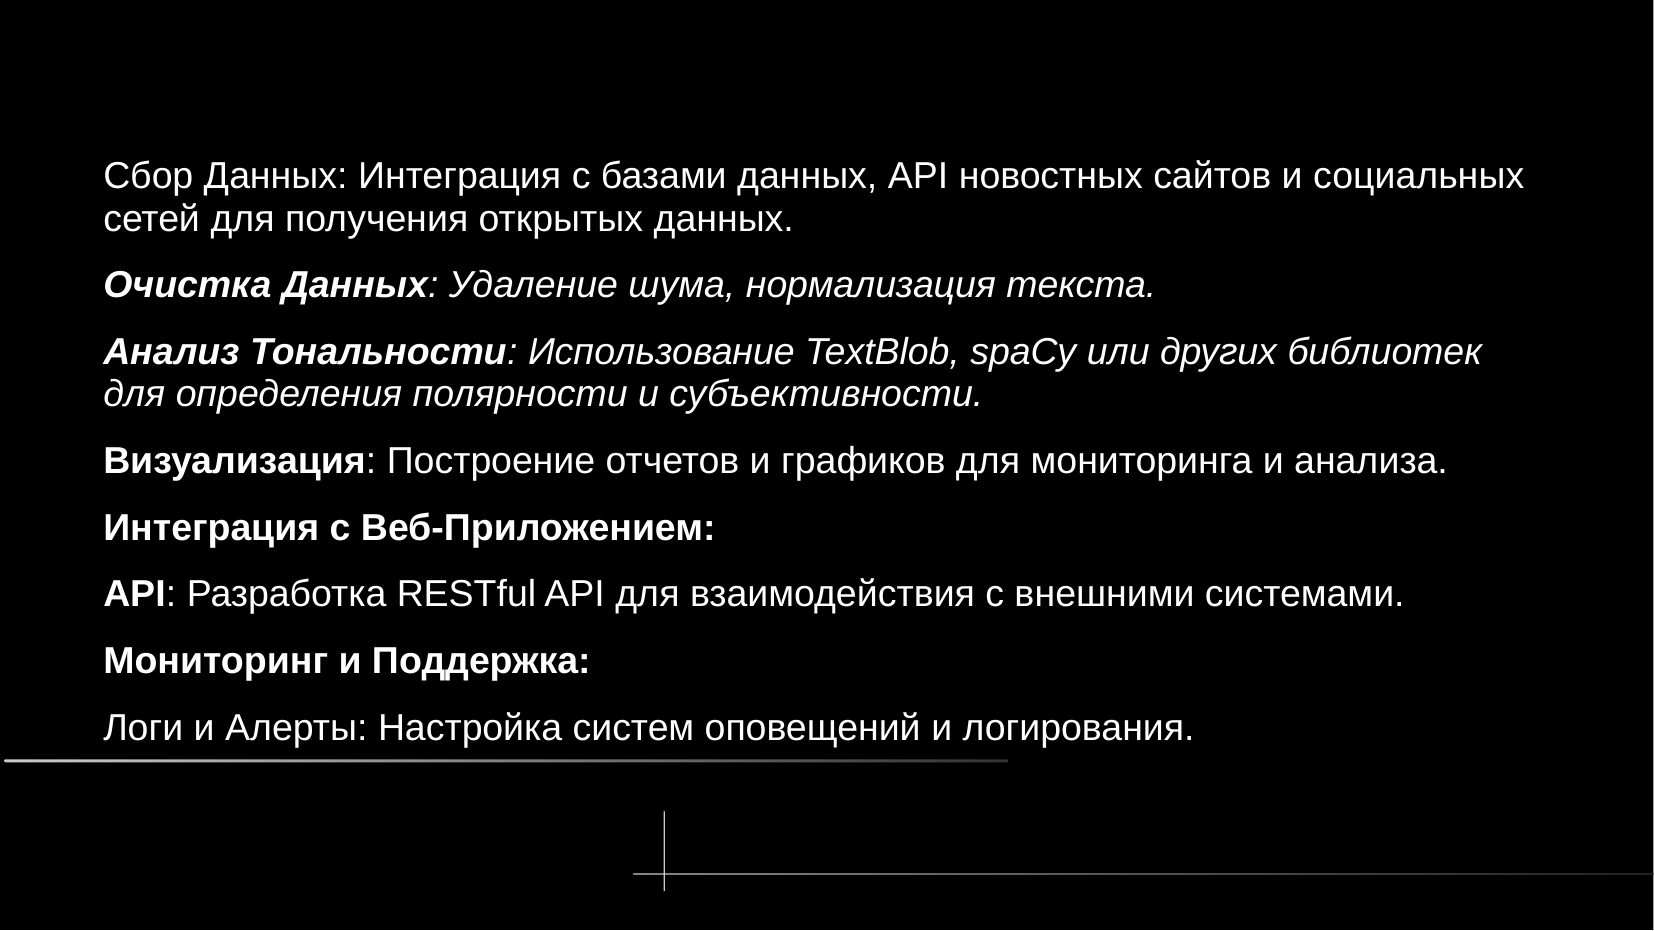

Сбор Данных: Интеграция с базами данных, API новостных сайтов и социальных сетей для получения открытых данных.
Очистка Данных: Удаление шума, нормализация текста.
Анализ Тональности: Использование TextBlob, spaCy или других библиотек для определения полярности и субъективности.
Визуализация: Построение отчетов и графиков для мониторинга и анализа.
Интеграция с Веб-Приложением:
API: Разработка RESTful API для взаимодействия с внешними системами.
Мониторинг и Поддержка:
Логи и Алерты: Настройка систем оповещений и логирования.